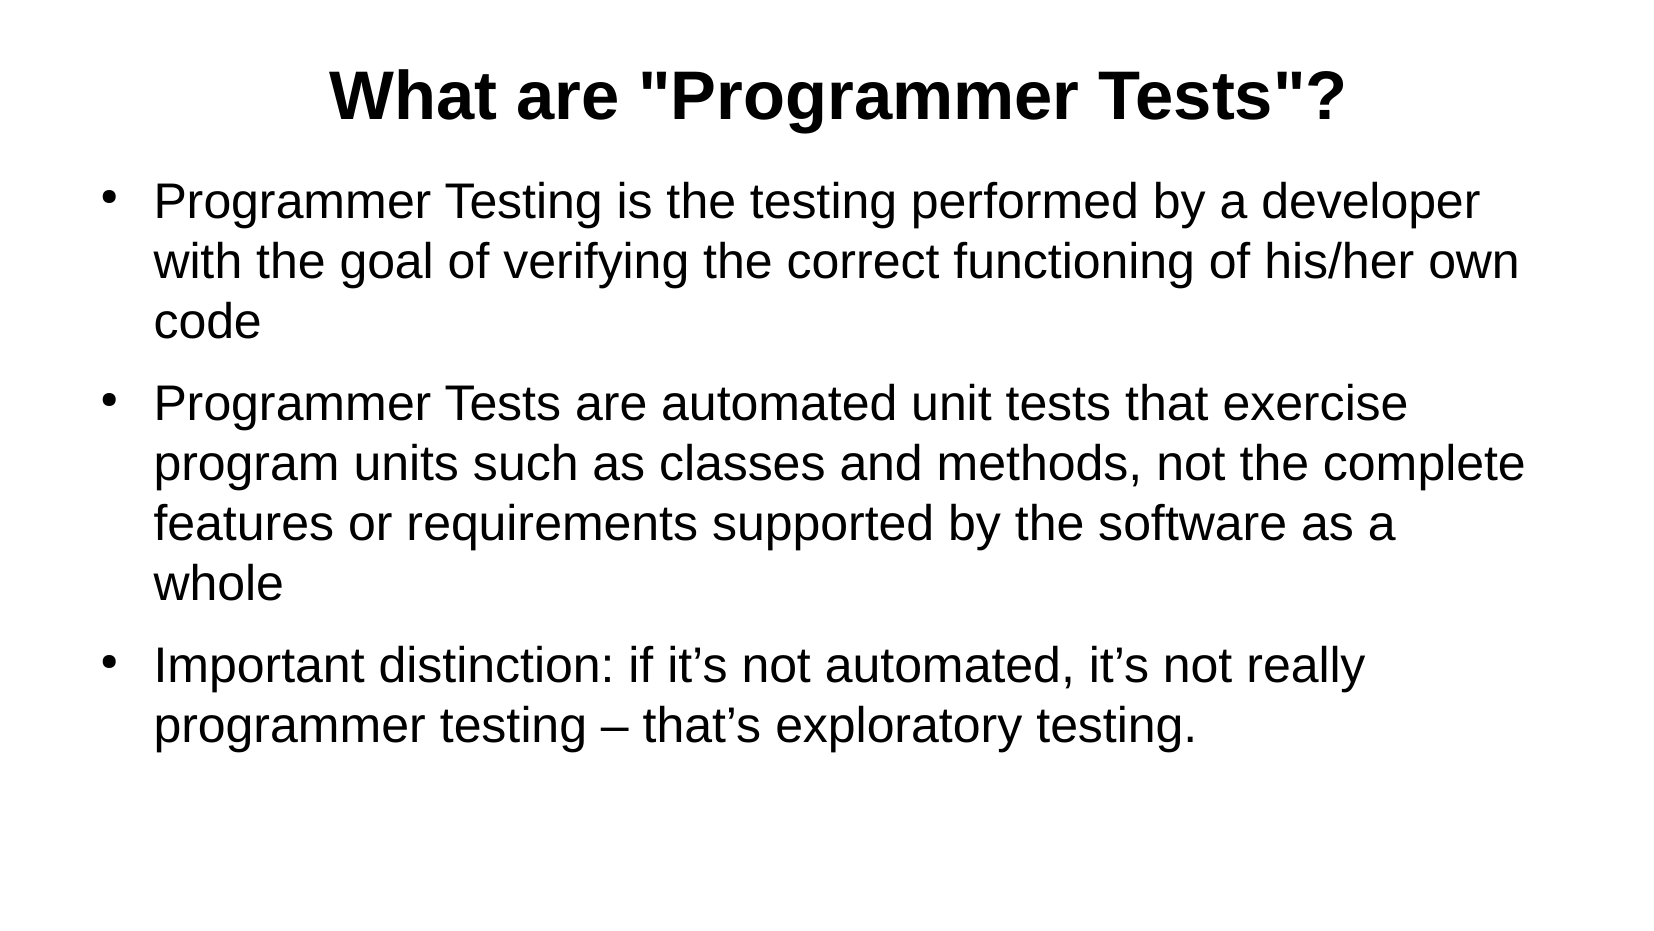

# What are "Programmer Tests"?
Programmer Testing is the testing performed by a developer with the goal of verifying the correct functioning of his/her own code
Programmer Tests are automated unit tests that exercise program units such as classes and methods, not the complete features or requirements supported by the software as a whole
Important distinction: if it’s not automated, it’s not really programmer testing – that’s exploratory testing.